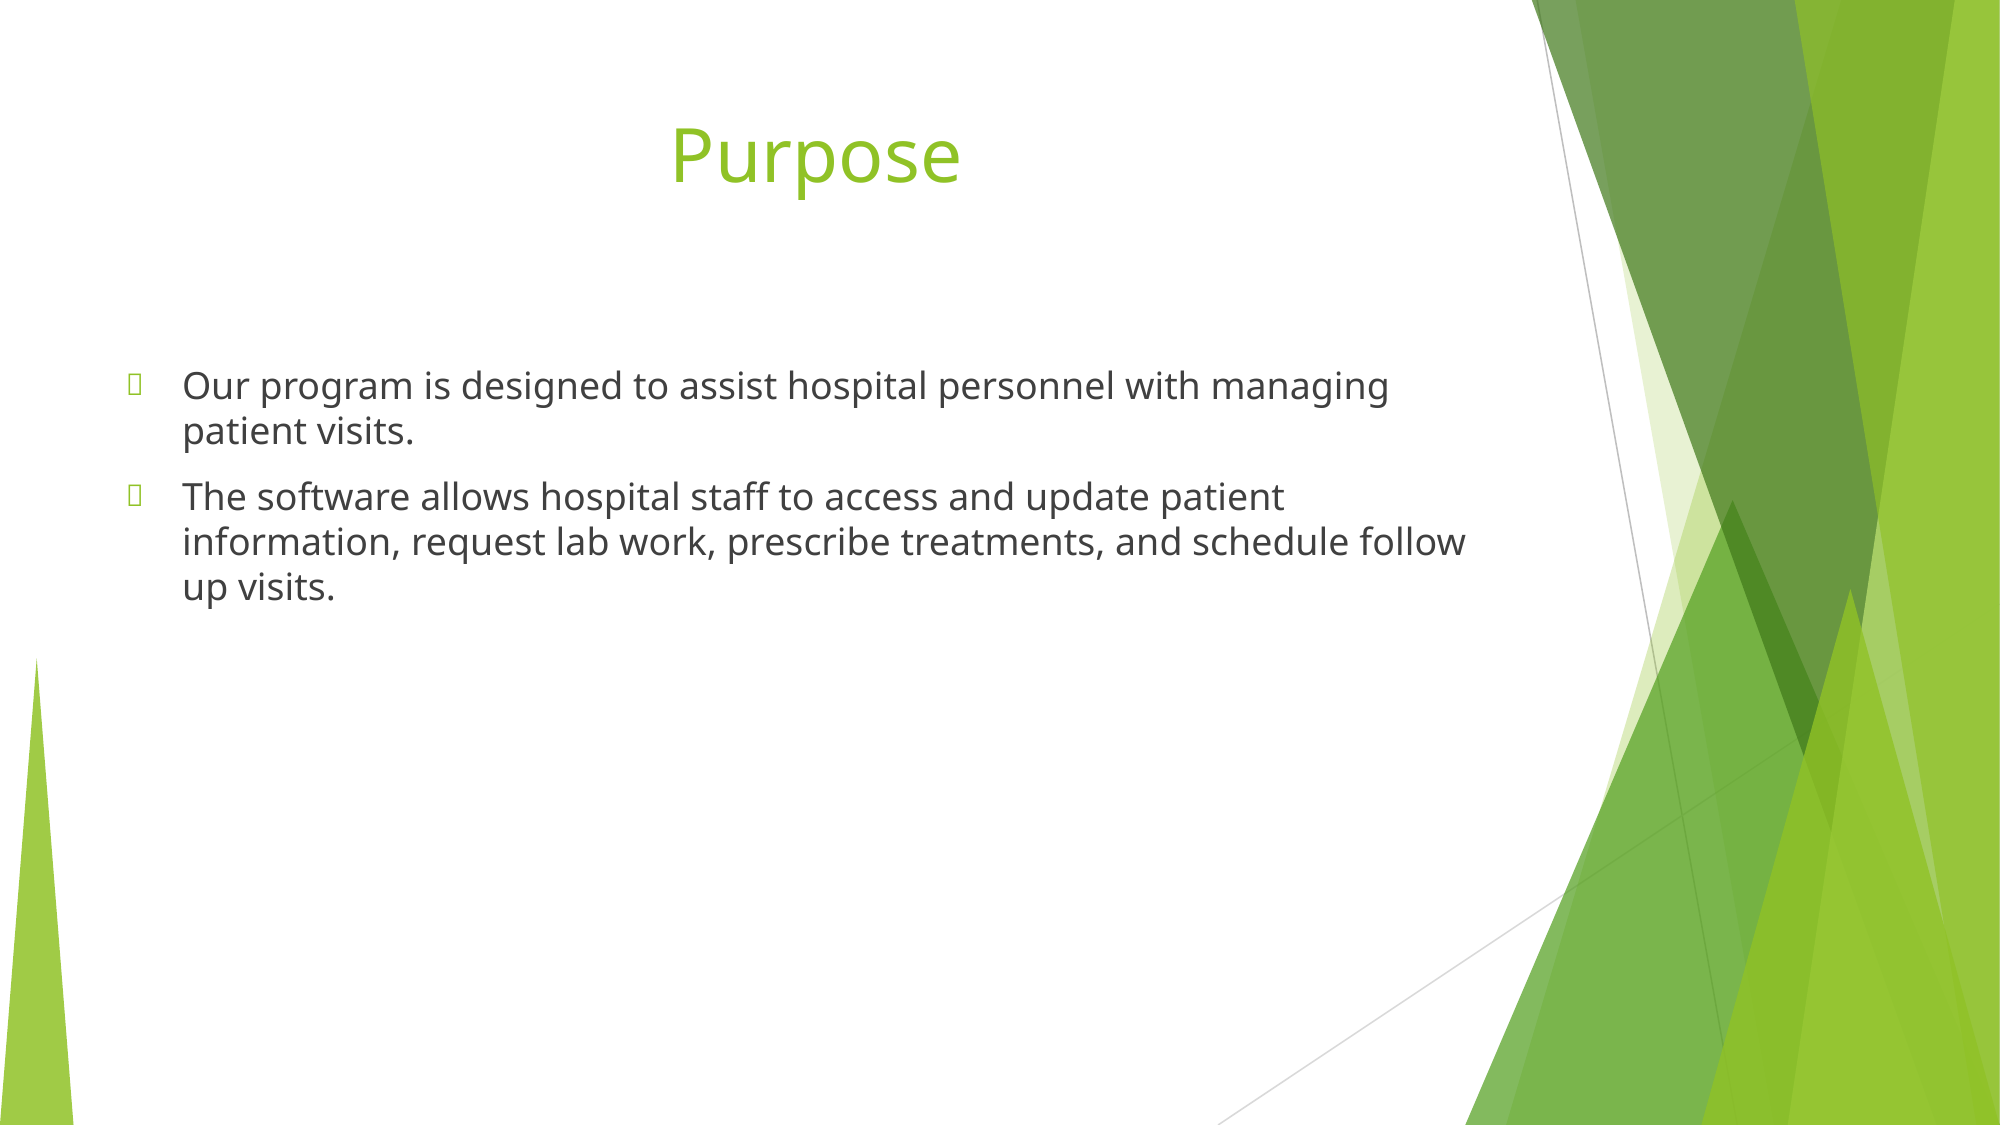

# Purpose
Our program is designed to assist hospital personnel with managing patient visits.
The software allows hospital staff to access and update patient information, request lab work, prescribe treatments, and schedule follow up visits.